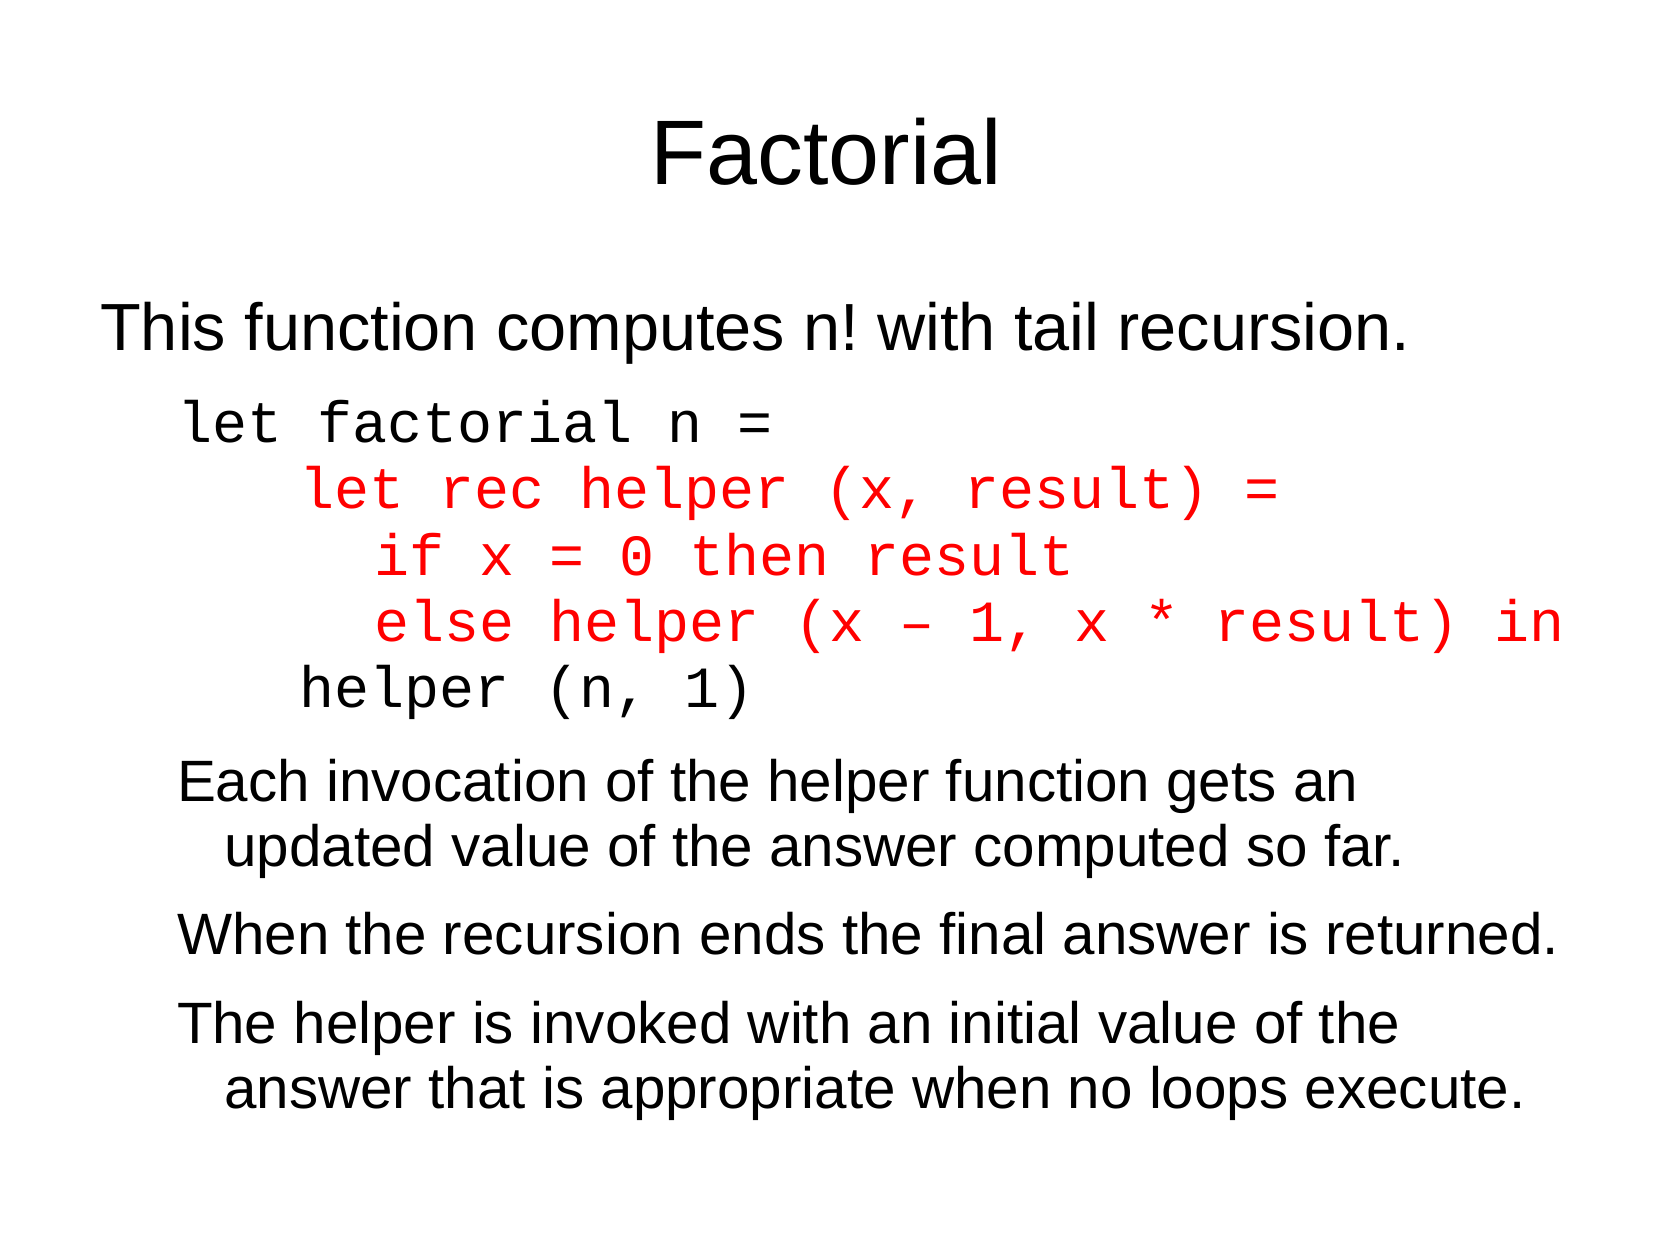

# Factorial
This function computes n! with tail recursion.
let factorial n =
	let rec helper (x, result) =
		if x = 0 then result
		else helper (x – 1, x * result) in
	helper (n, 1)
Each invocation of the helper function gets an updated value of the answer computed so far.
When the recursion ends the final answer is returned.
The helper is invoked with an initial value of the answer that is appropriate when no loops execute.